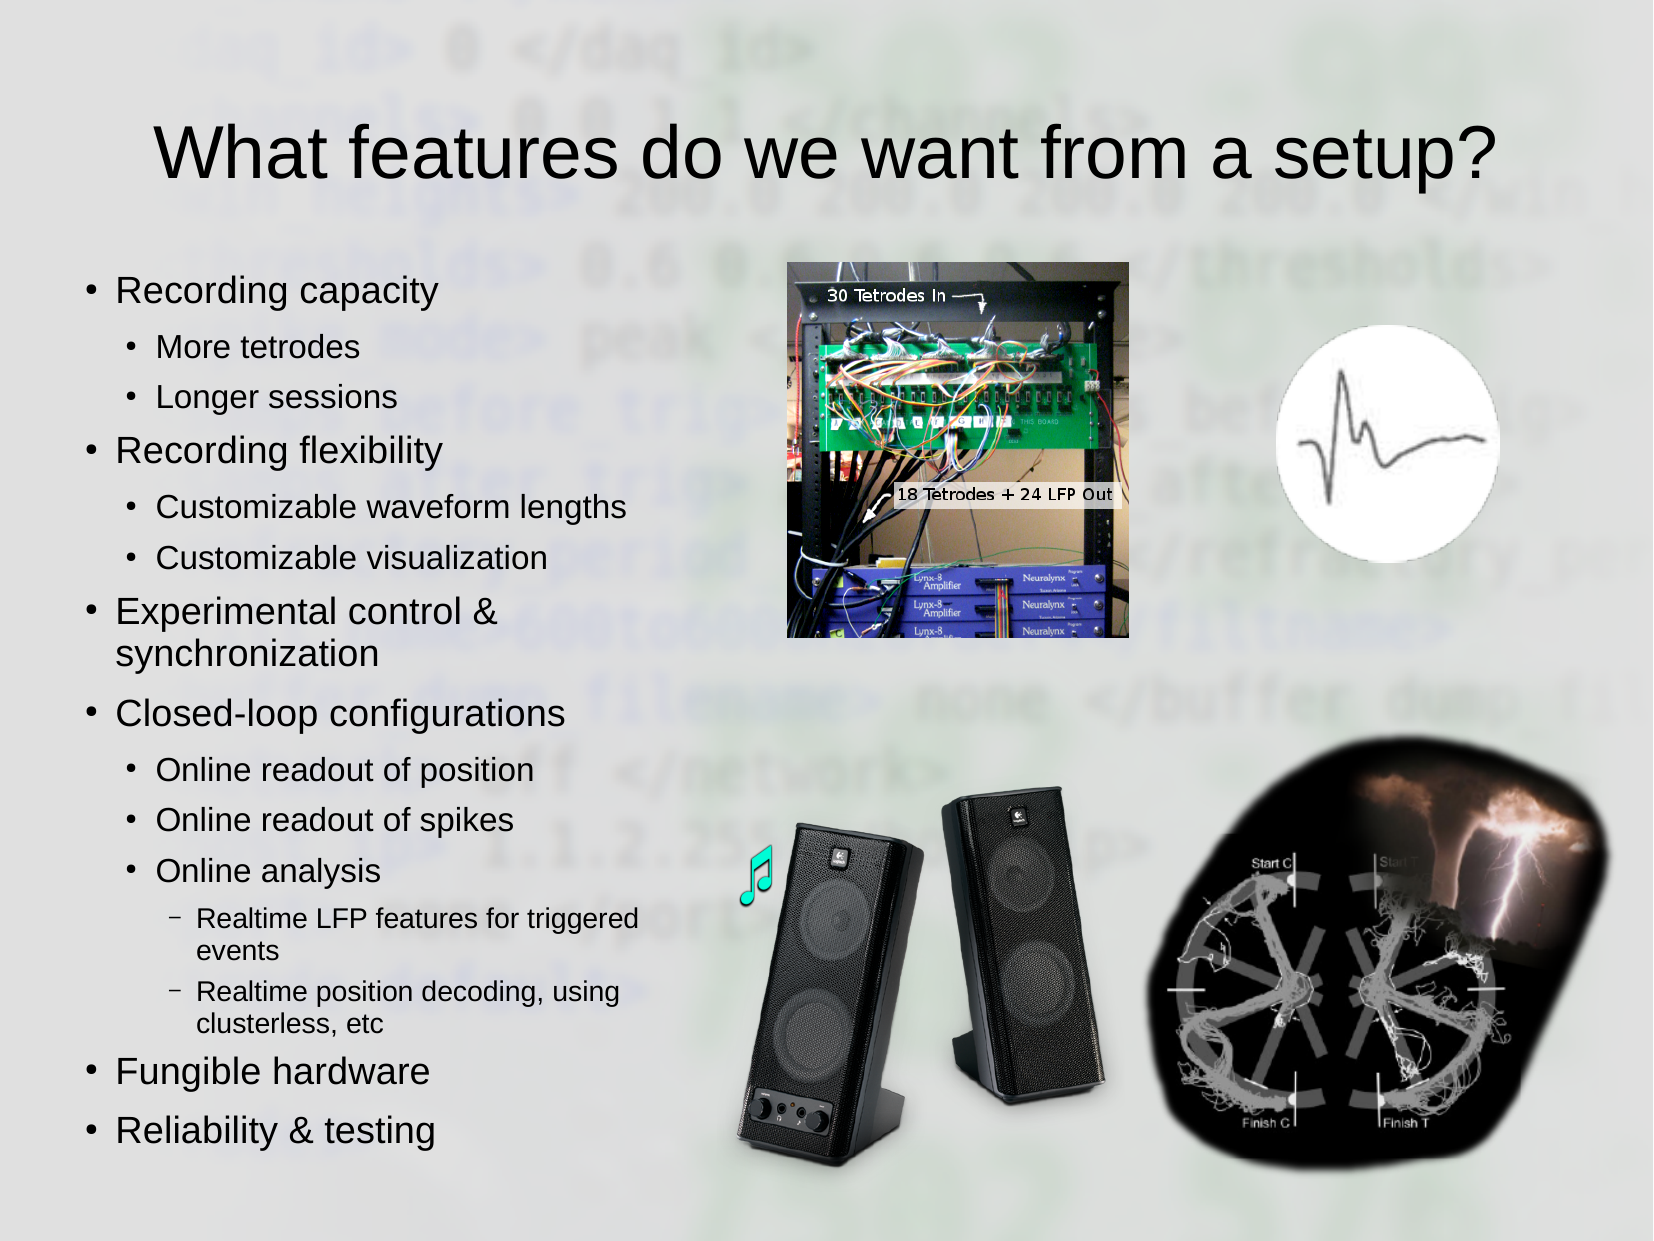

# What features do we want from a setup?
Recording capacity
More tetrodes
Longer sessions
Recording flexibility
Customizable waveform lengths
Customizable visualization
Experimental control & synchronization
Closed-loop configurations
Online readout of position
Online readout of spikes
Online analysis
Realtime LFP features for triggered events
Realtime position decoding, using clusterless, etc
Fungible hardware
Reliability & testing